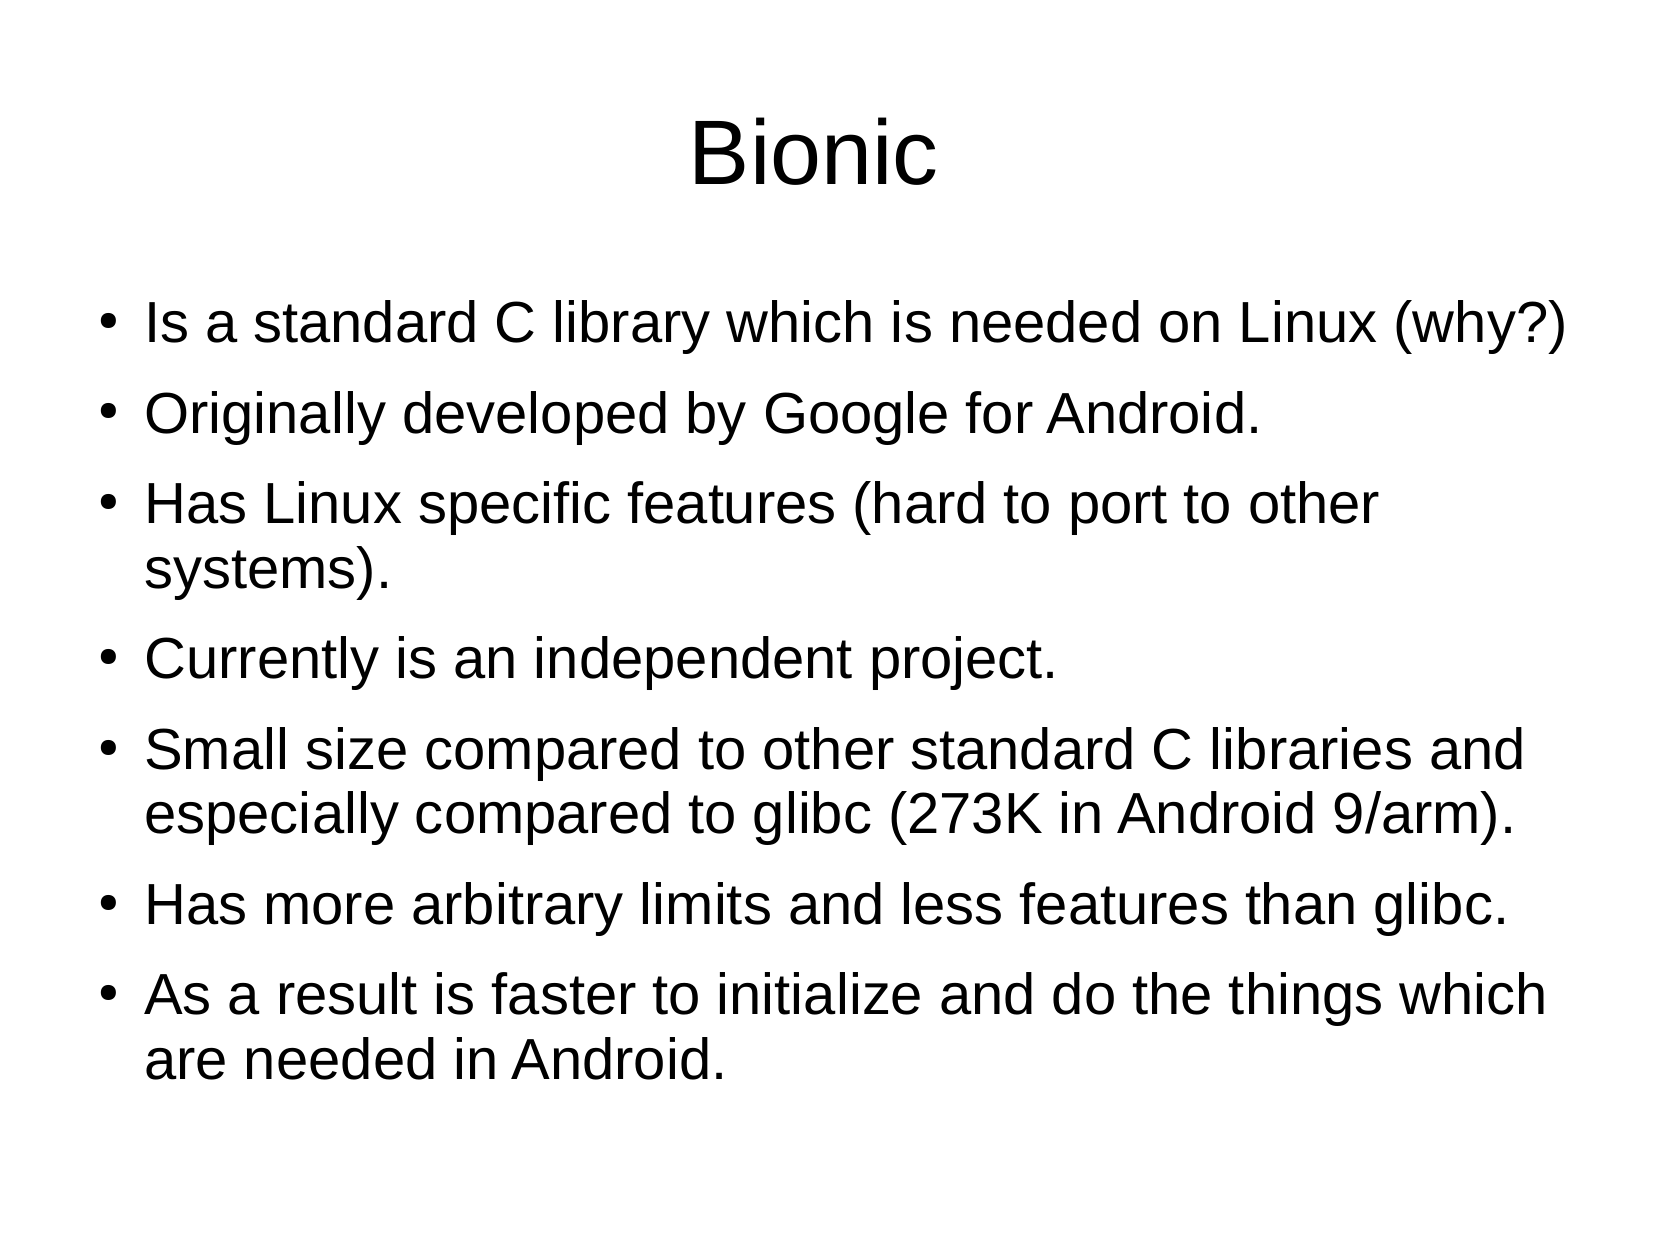

# Bionic
Is a standard C library which is needed on Linux (why?)
Originally developed by Google for Android.
Has Linux specific features (hard to port to other systems).
Currently is an independent project.
Small size compared to other standard C libraries and especially compared to glibc (273K in Android 9/arm).
Has more arbitrary limits and less features than glibc.
As a result is faster to initialize and do the things which are needed in Android.